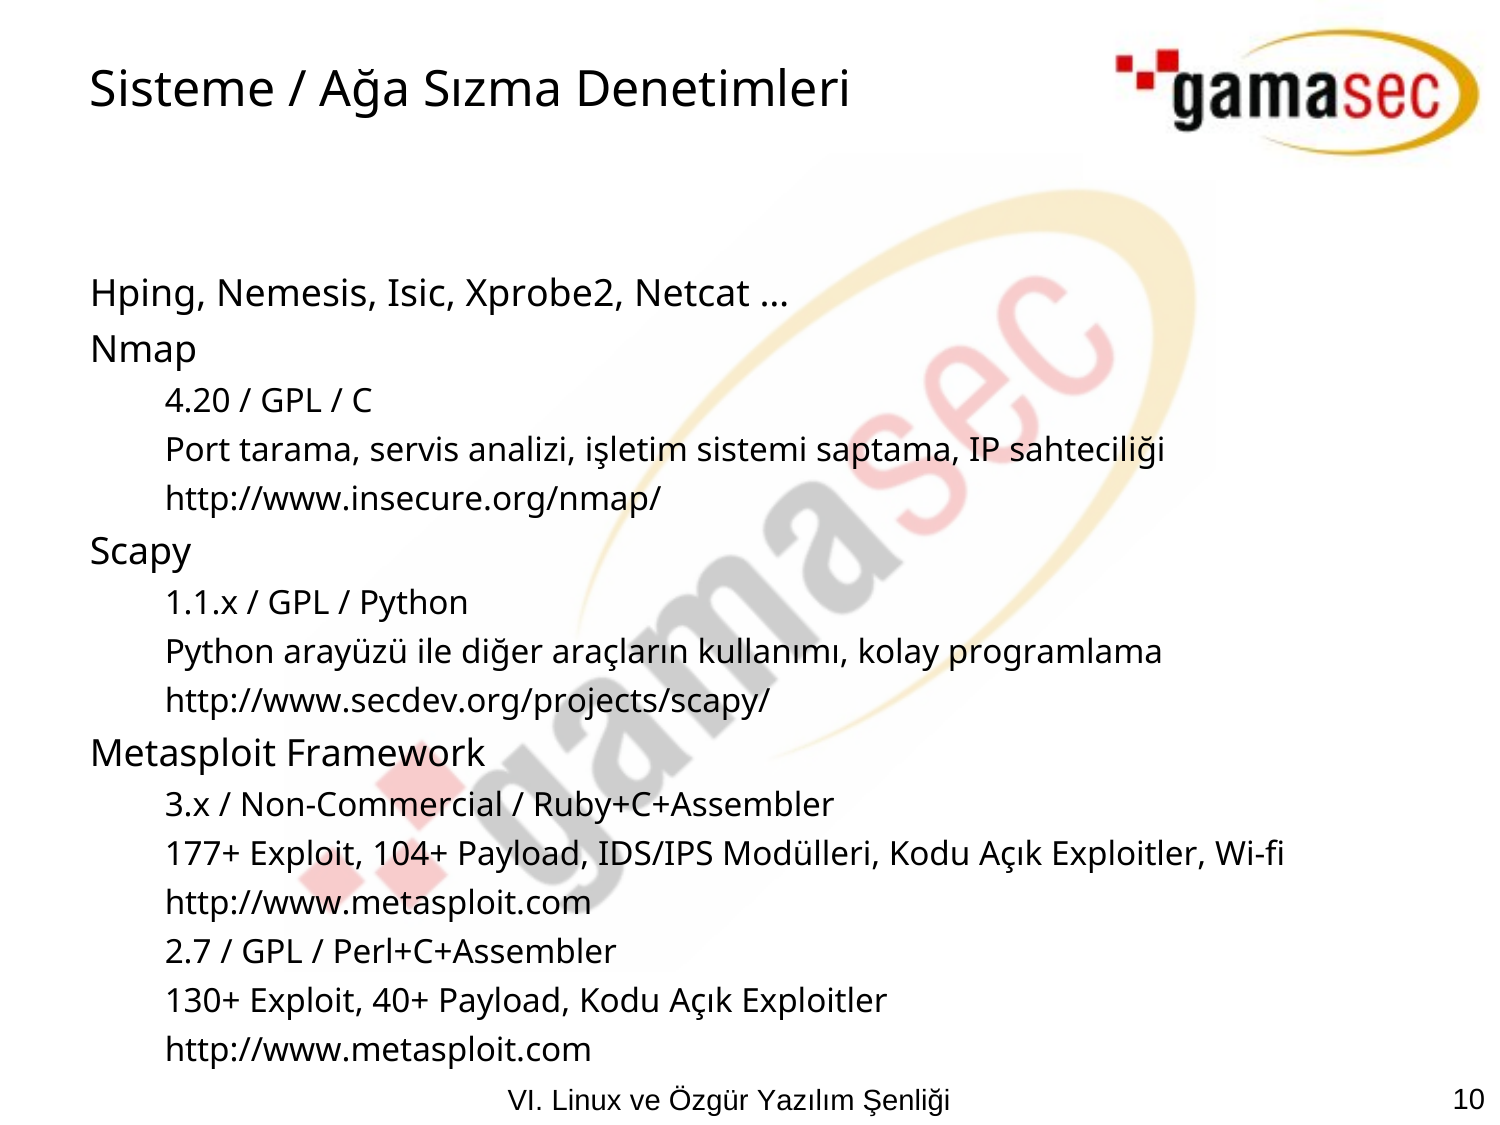

# Sisteme / Ağa Sızma Denetimleri
Hping, Nemesis, Isic, Xprobe2, Netcat …
Nmap
4.20 / GPL / C
Port tarama, servis analizi, işletim sistemi saptama, IP sahteciliği
http://www.insecure.org/nmap/
Scapy
1.1.x / GPL / Python
Python arayüzü ile diğer araçların kullanımı, kolay programlama
http://www.secdev.org/projects/scapy/
Metasploit Framework
3.x / Non-Commercial / Ruby+C+Assembler
177+ Exploit, 104+ Payload, IDS/IPS Modülleri, Kodu Açık Exploitler, Wi-fi
http://www.metasploit.com
2.7 / GPL / Perl+C+Assembler
130+ Exploit, 40+ Payload, Kodu Açık Exploitler
http://www.metasploit.com
10